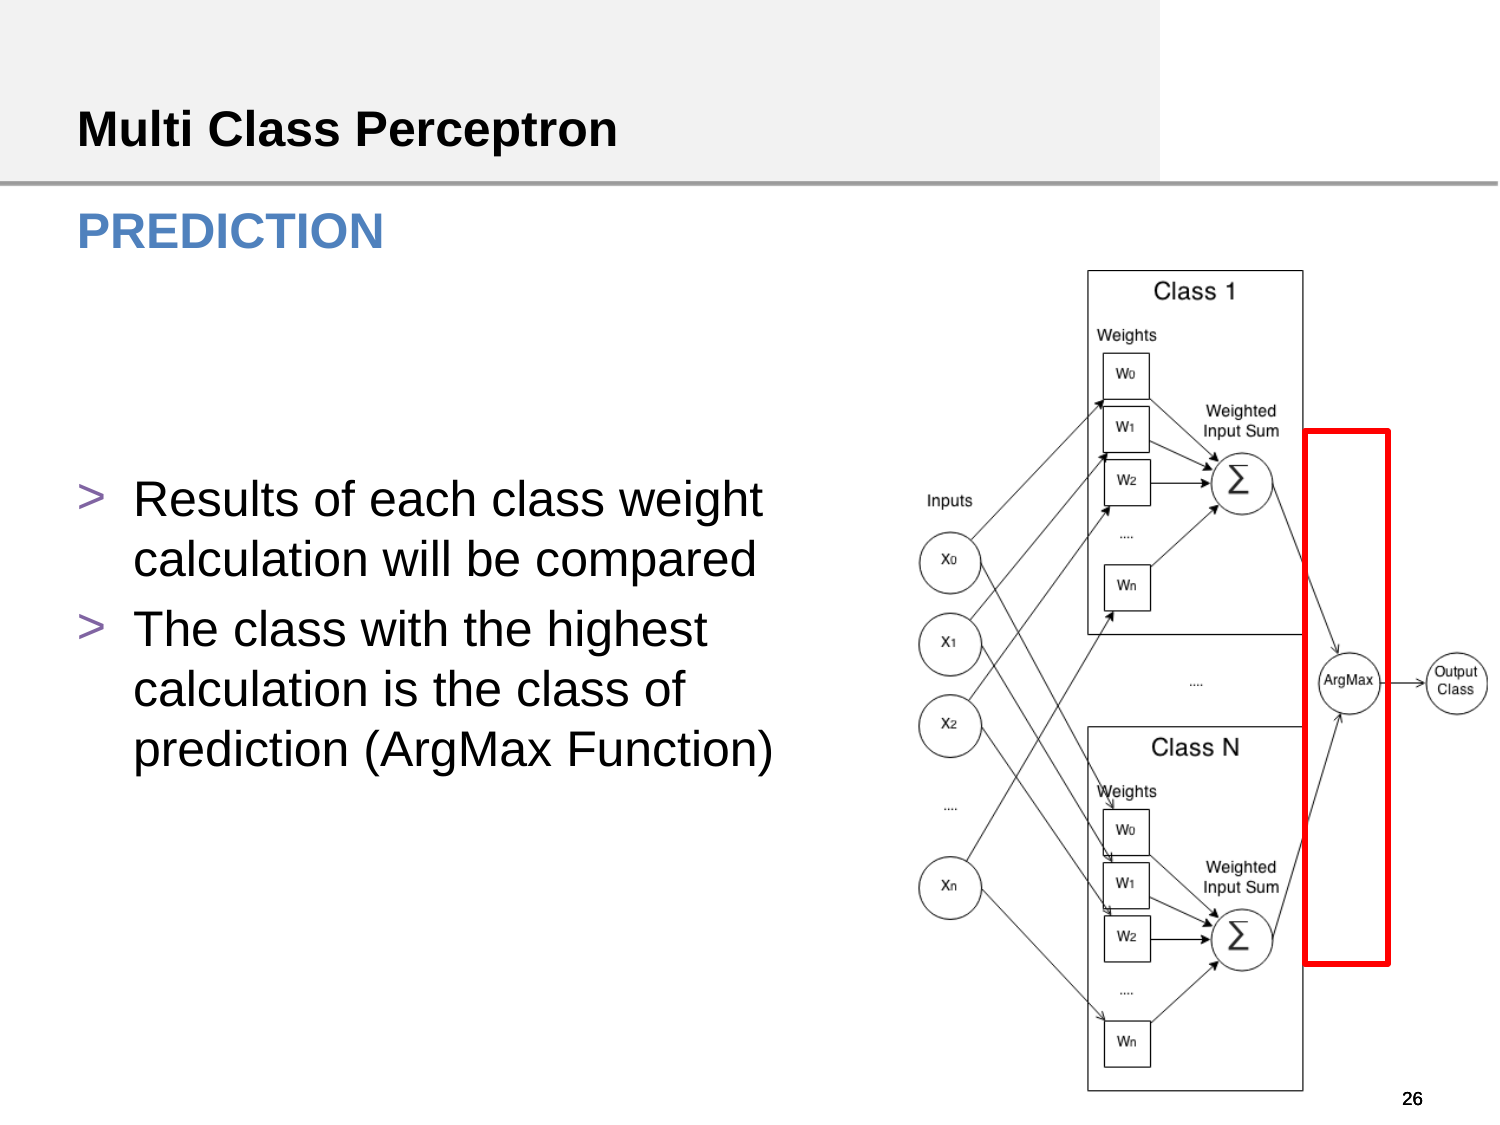

Multi Class Perceptron
# PREDICTION
Results of each class weight calculation will be compared
The class with the highest calculation is the class of prediction (ArgMax Function)